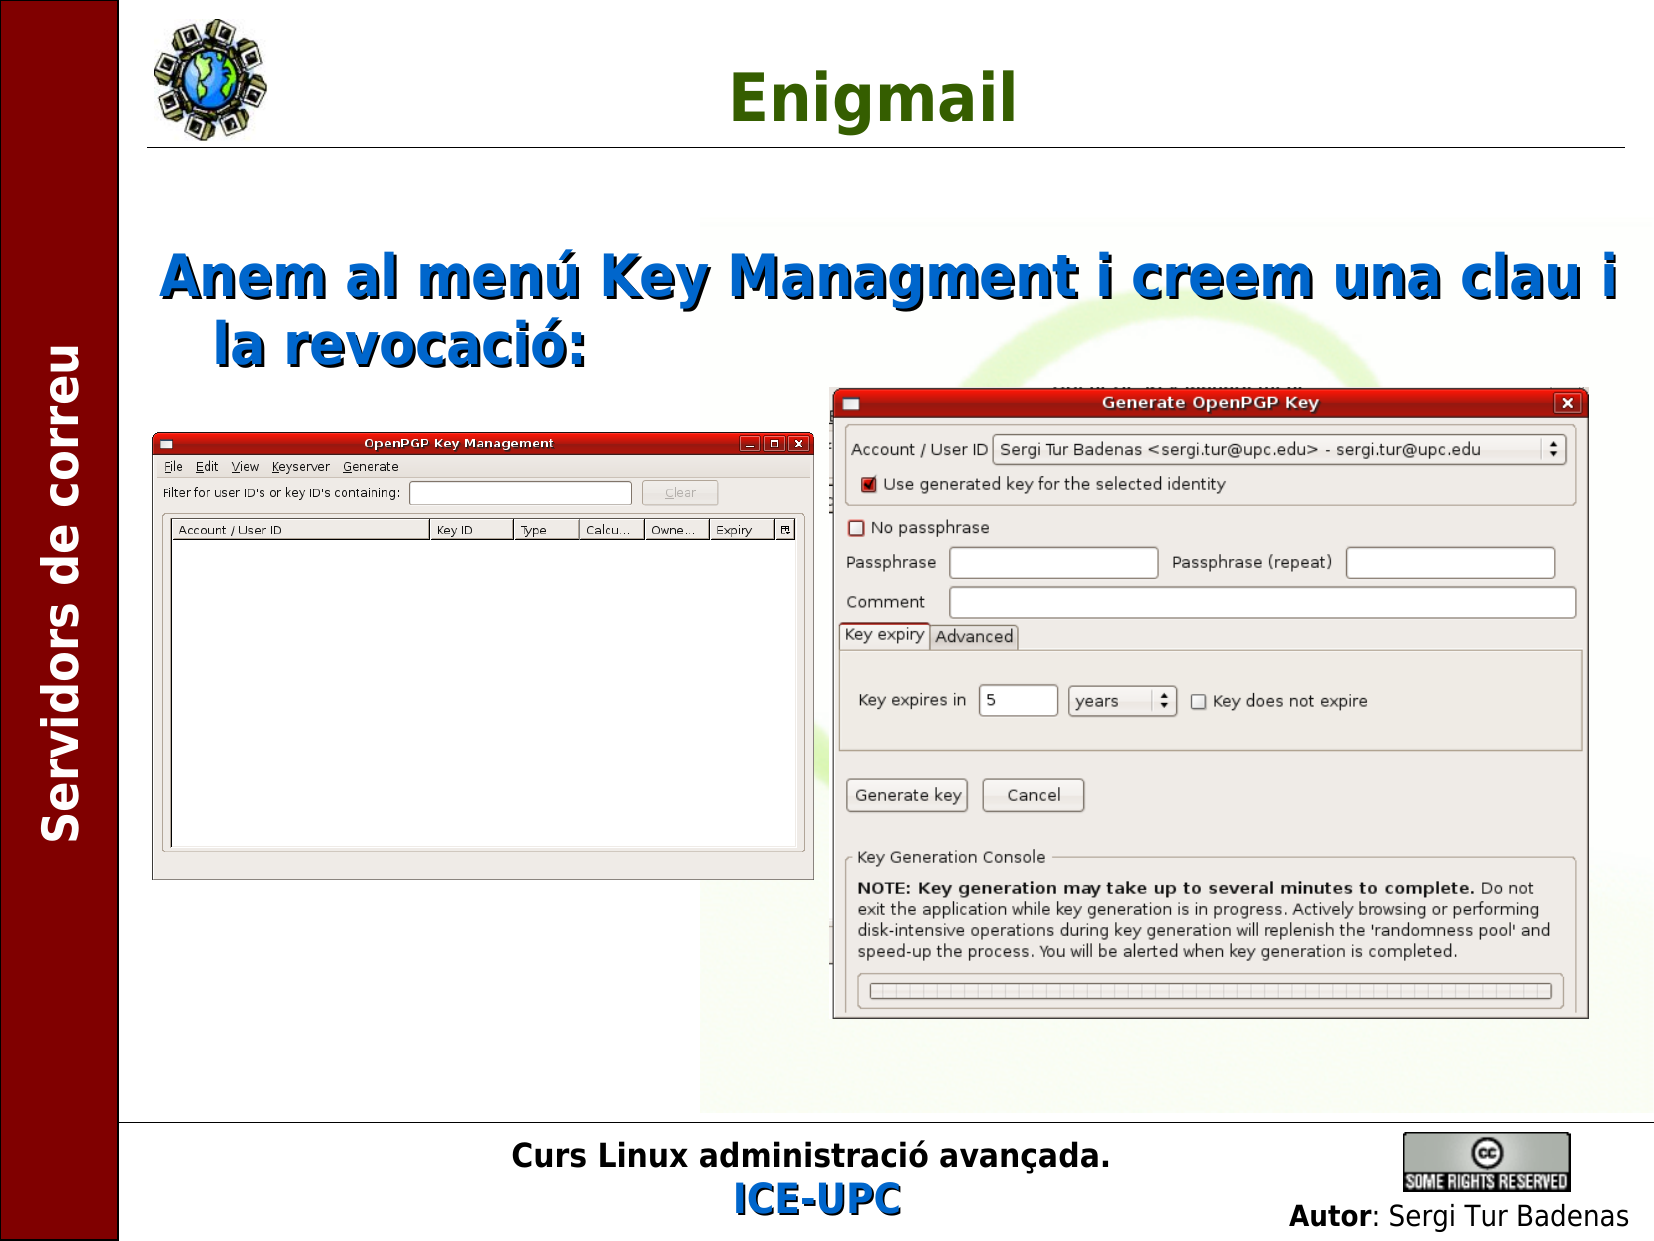

# Enigmail
Anem al menú Key Managment i creem una clau i la revocació: